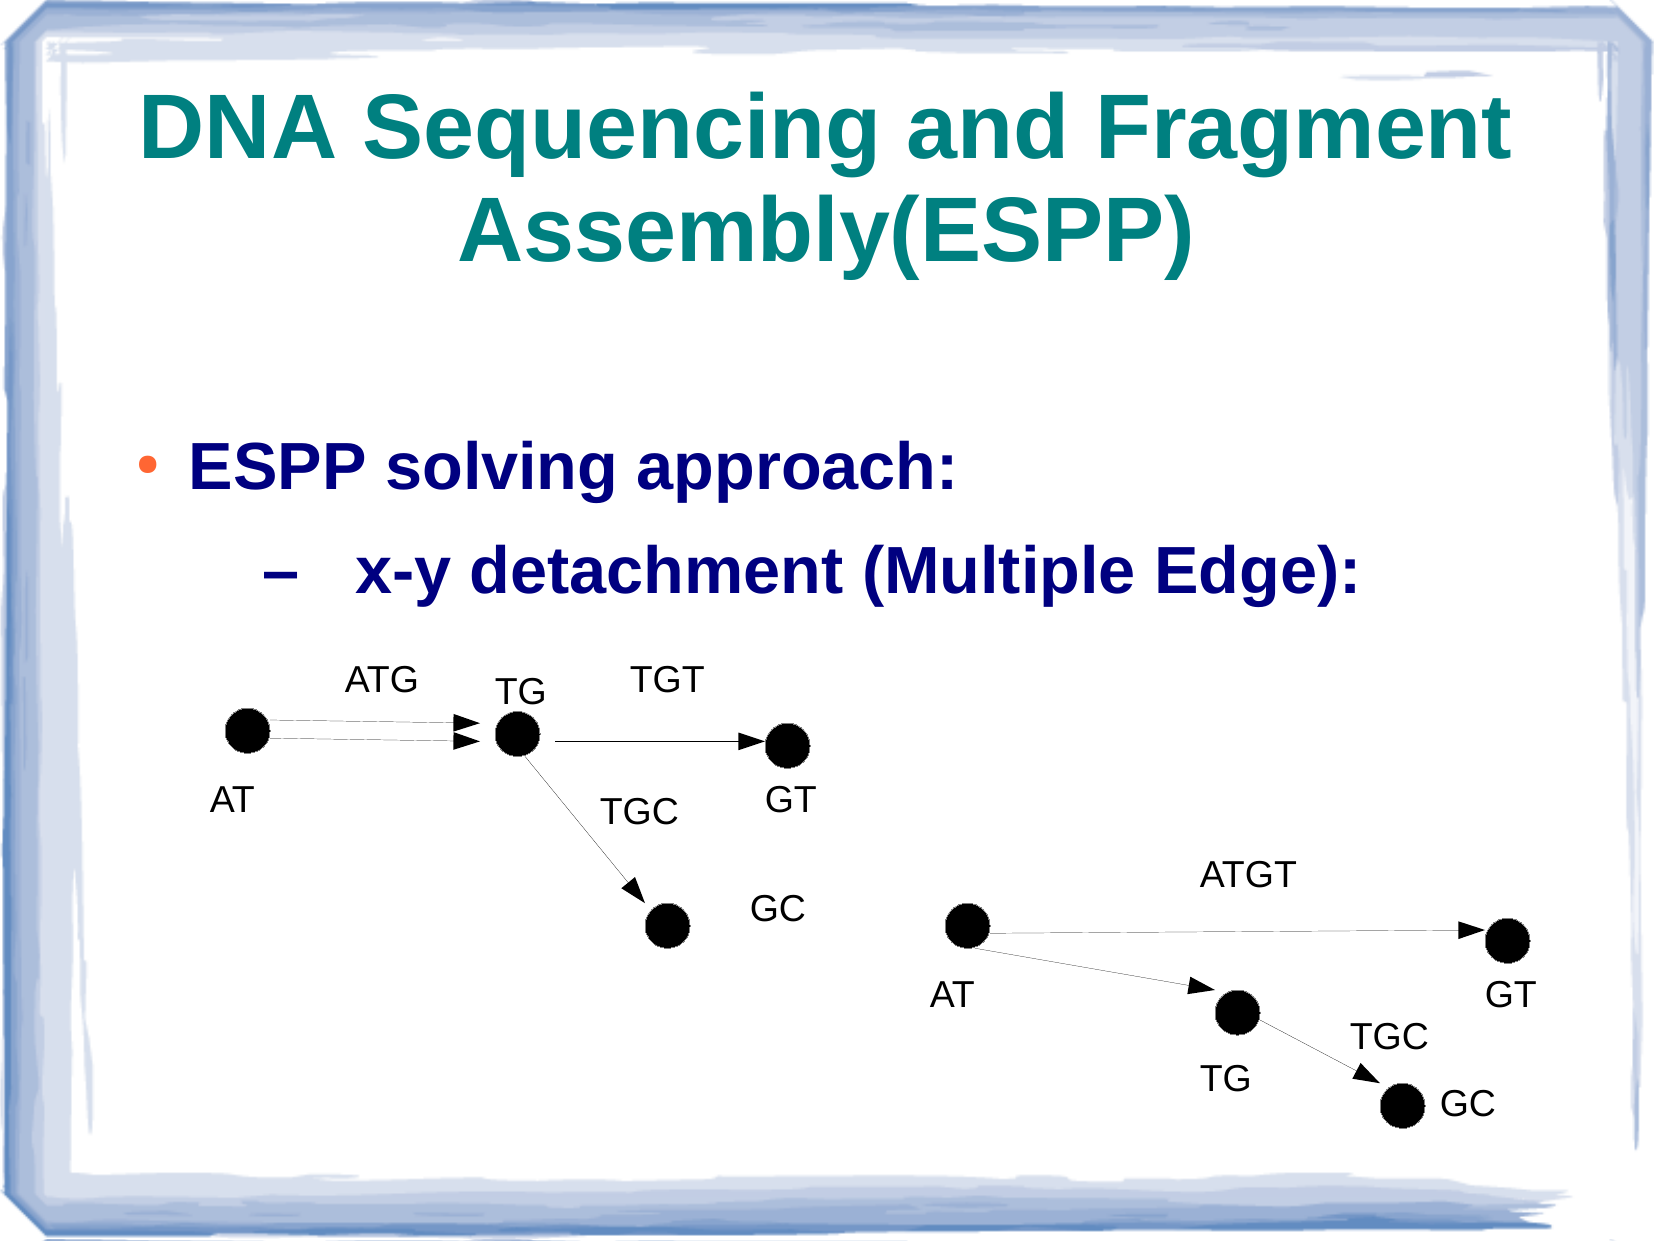

# DNA Sequencing and Fragment Assembly(ESPP)
ESPP solving approach:
 – x-y detachment (Multiple Edge):
ATG
TGT
TG
AT
GT
TGC
ATGT
GC
AT
GT
TGC
TG
GC